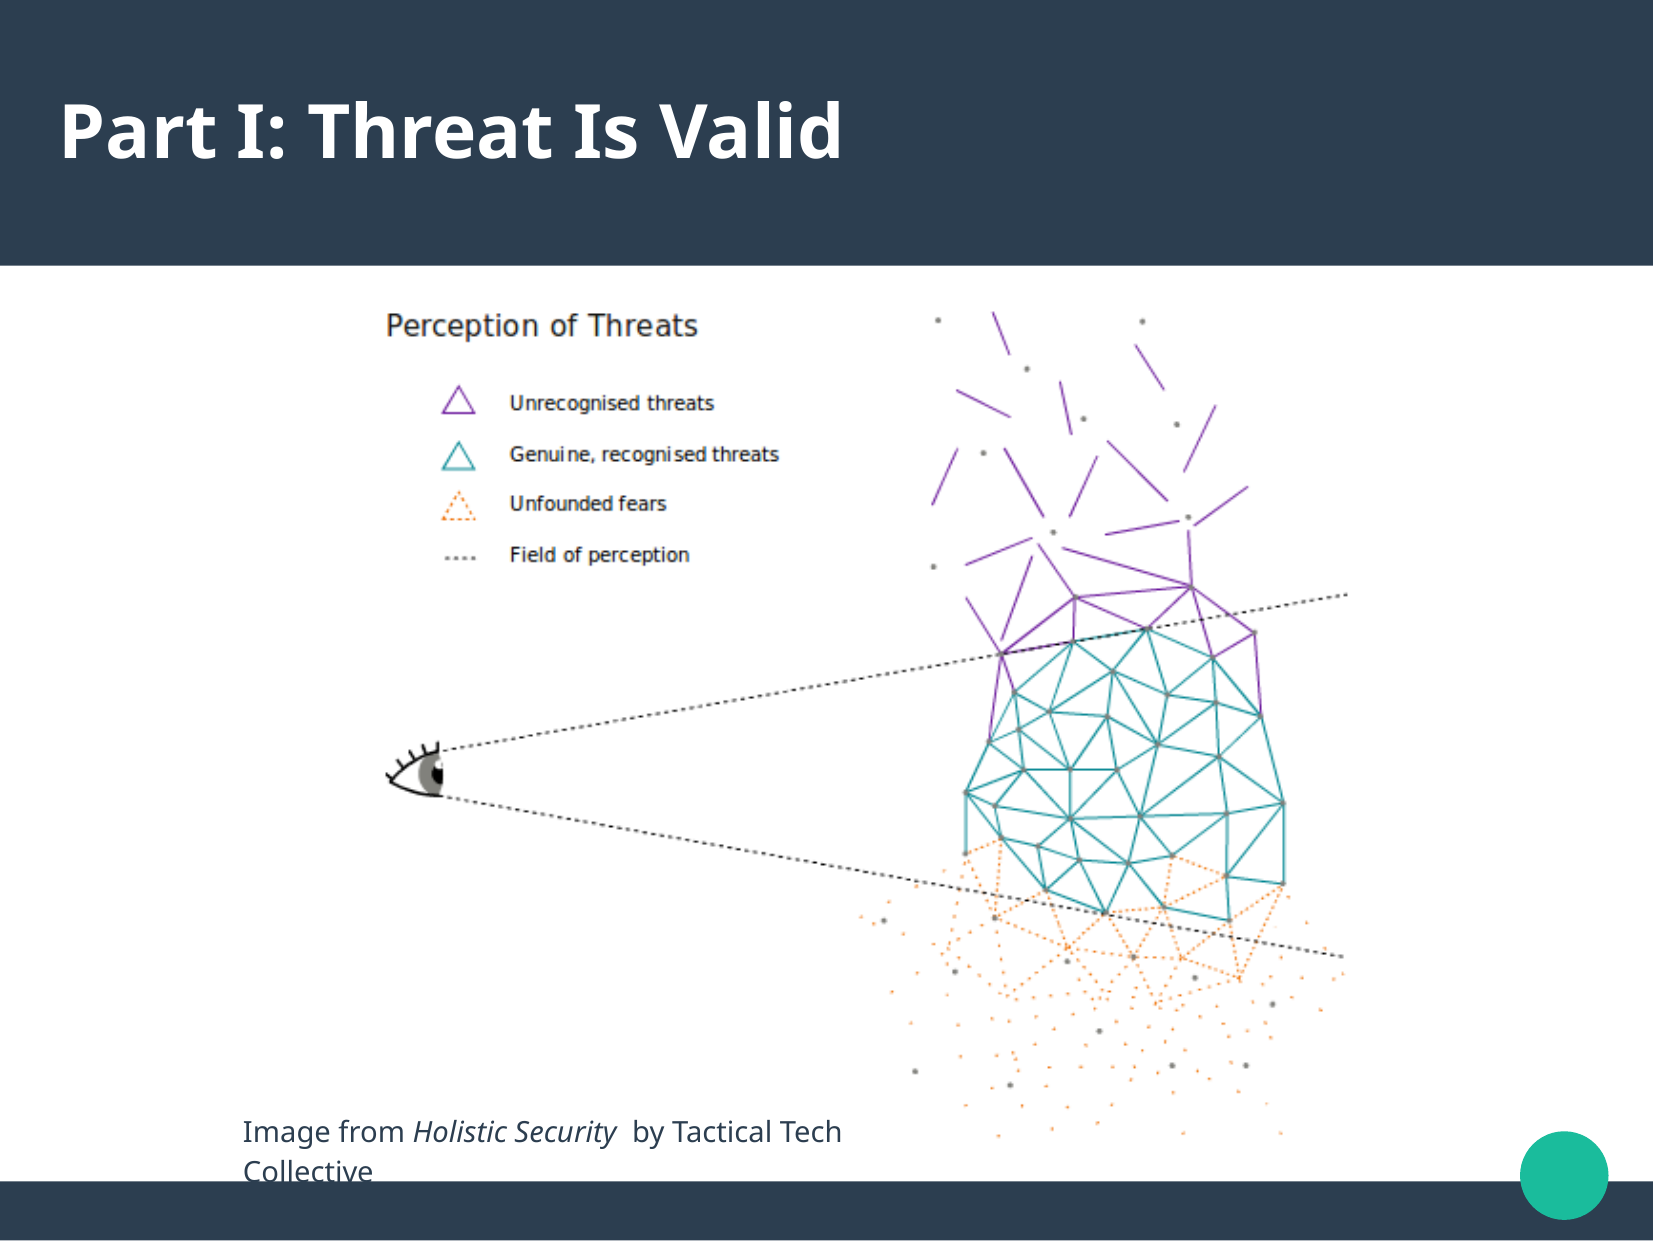

Part I: Threat Is Valid
Image from Holistic Security by Tactical Tech Collective